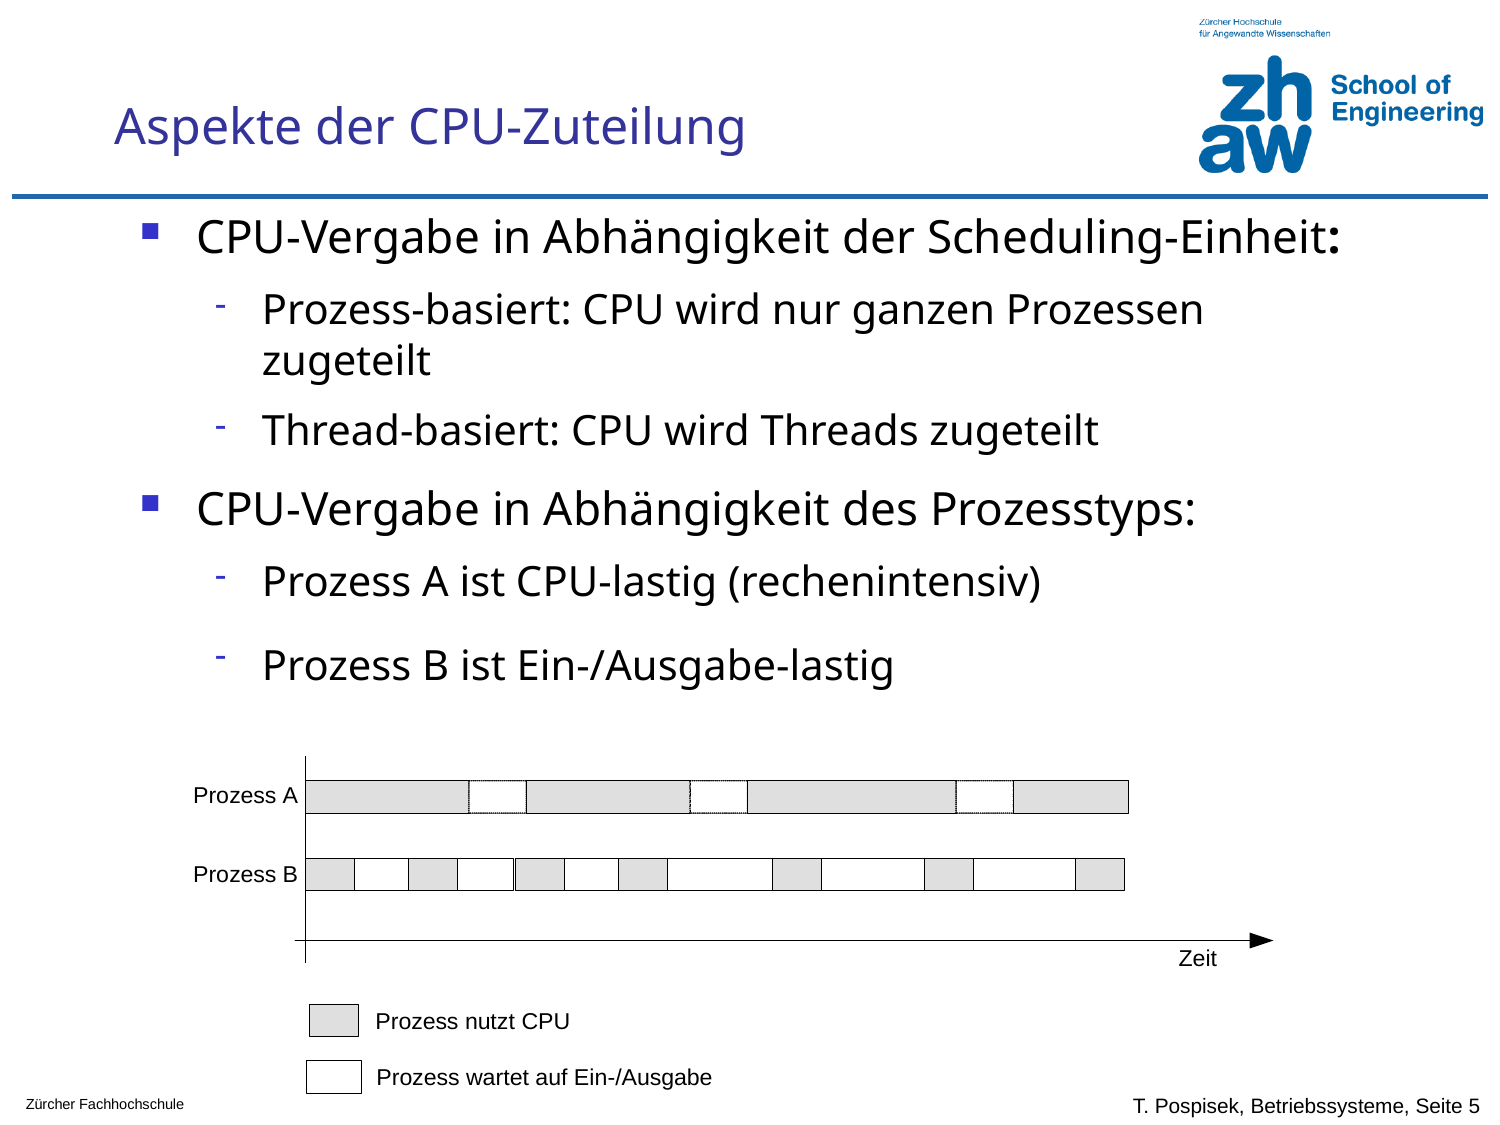

# Aspekte der CPU-Zuteilung
CPU-Vergabe in Abhängigkeit der Scheduling-Einheit:
Prozess-basiert: CPU wird nur ganzen Prozessen zugeteilt
Thread-basiert: CPU wird Threads zugeteilt
CPU-Vergabe in Abhängigkeit des Prozesstyps:
Prozess A ist CPU-lastig (rechenintensiv)
Prozess B ist Ein-/Ausgabe-lastig